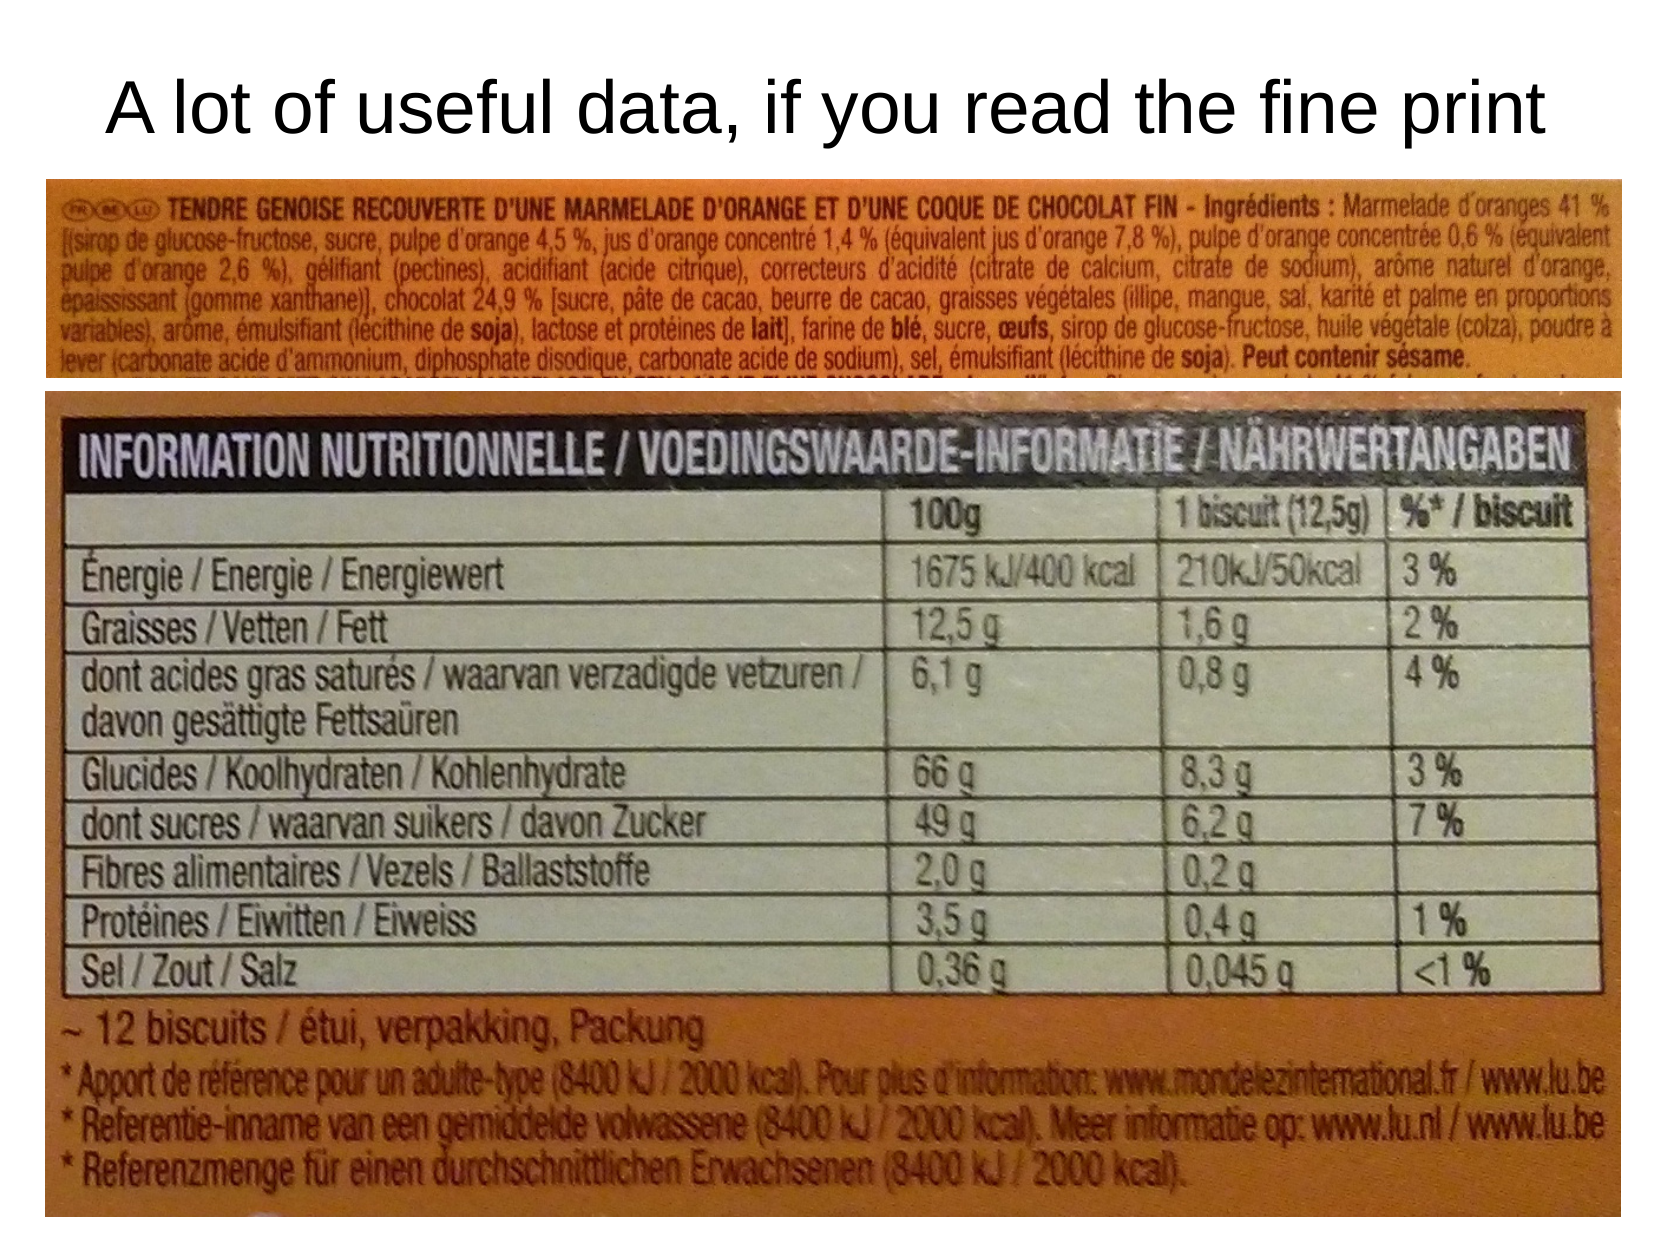

# A lot of useful data, if you read the fine print